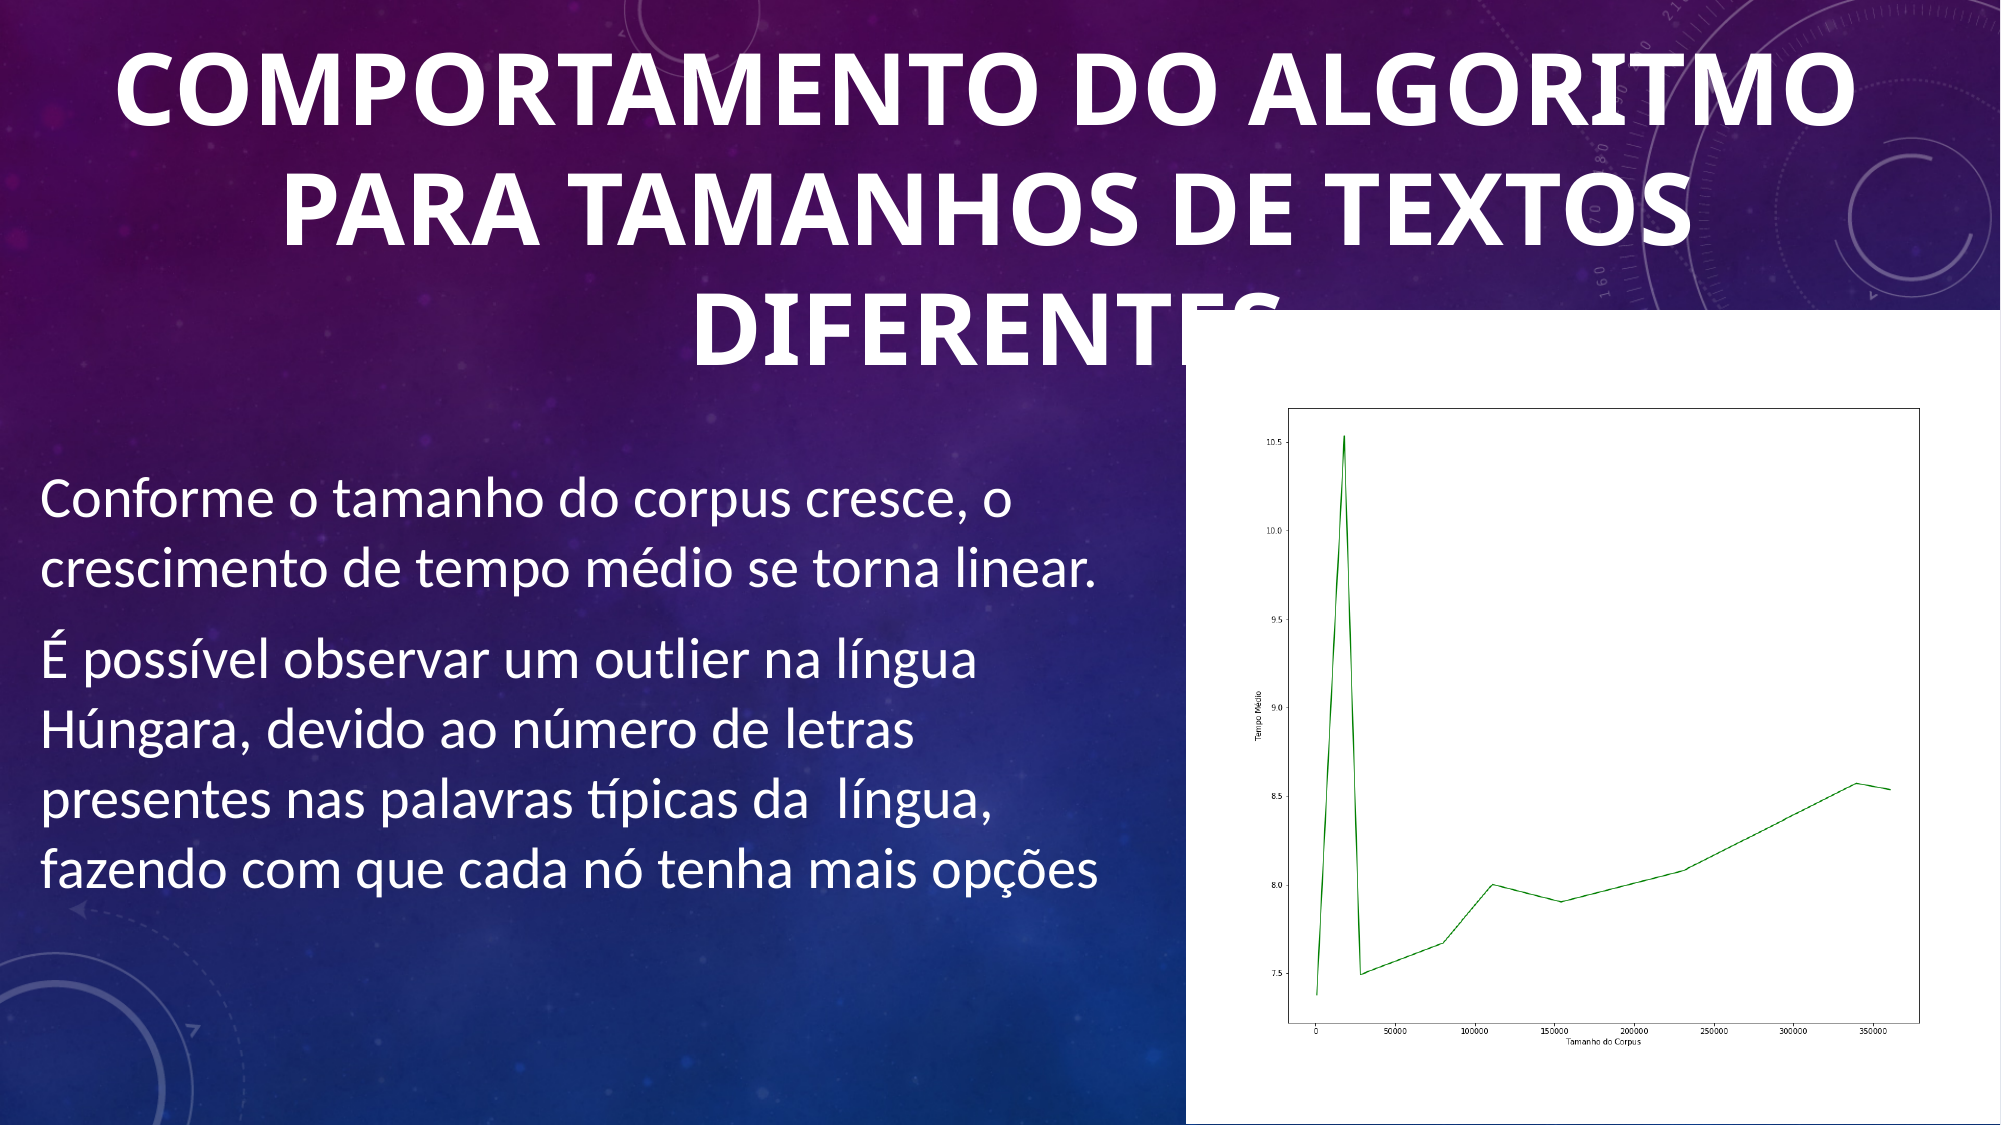

COMPORTAMENTO DO ALGORITMO PARA TAMANHOS DE TEXTOS DIFERENTES
# Conforme o tamanho do corpus cresce, o crescimento de tempo médio se torna linear.
É possível observar um outlier na língua Húngara, devido ao número de letras presentes nas palavras típicas da língua, fazendo com que cada nó tenha mais opções